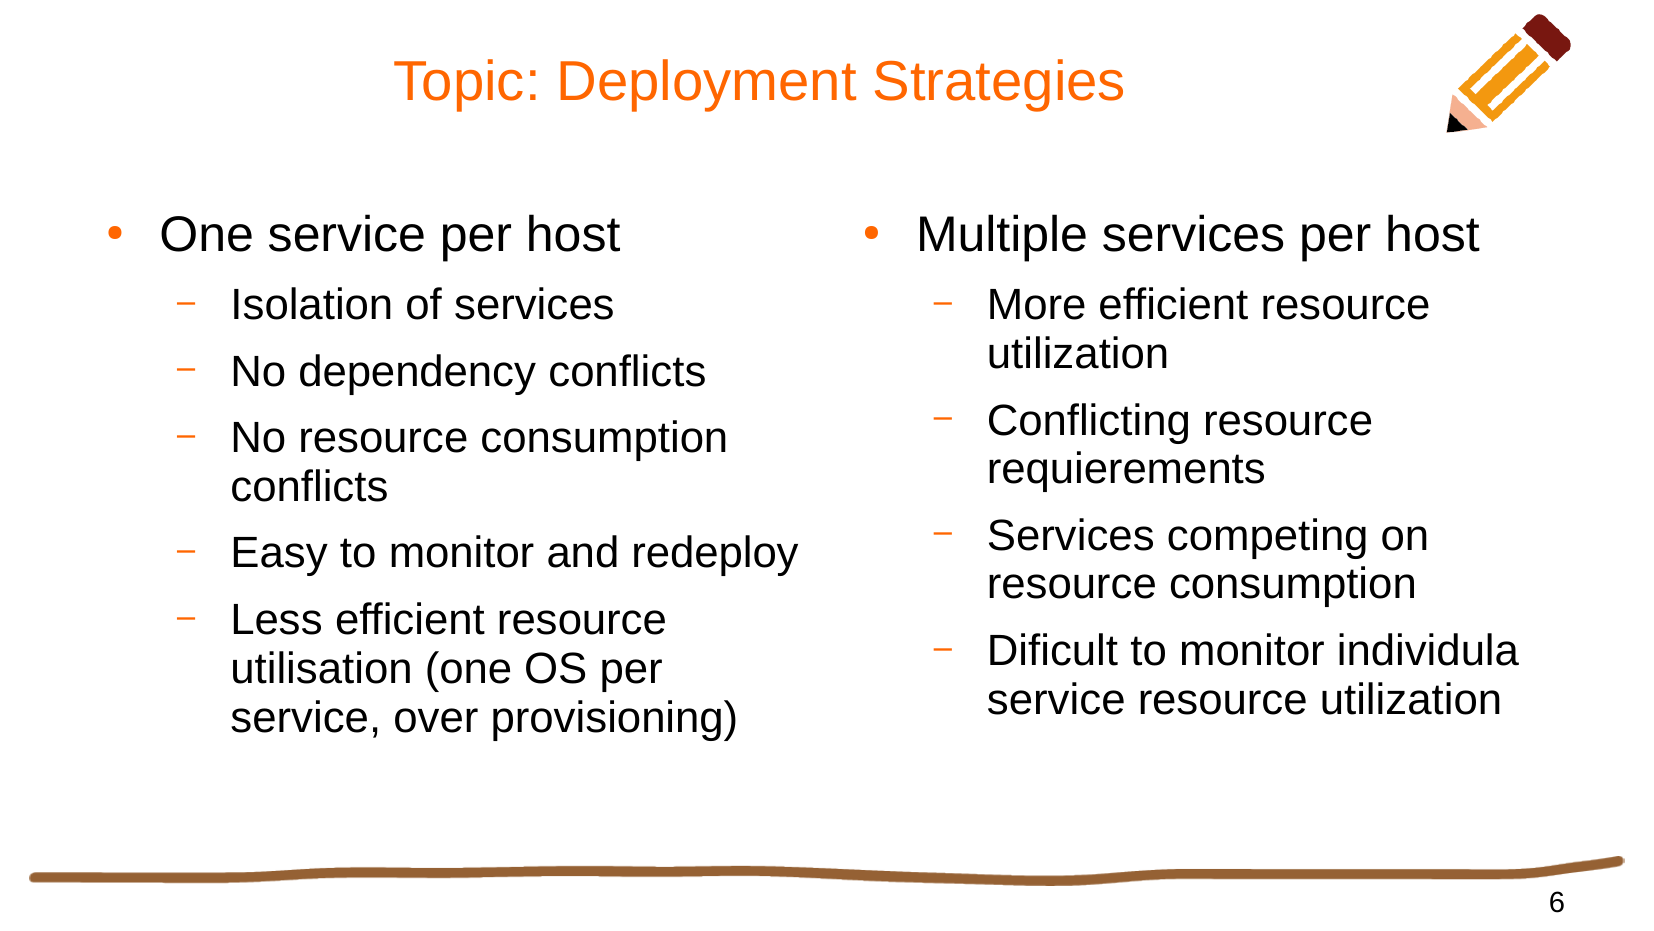

# Topic: Deployment Strategies
One service per host
Isolation of services
No dependency conflicts
No resource consumption conflicts
Easy to monitor and redeploy
Less efficient resource utilisation (one OS per service, over provisioning)
Multiple services per host
More efficient resource utilization
Conflicting resource requierements
Services competing on resource consumption
Dificult to monitor individula service resource utilization
6